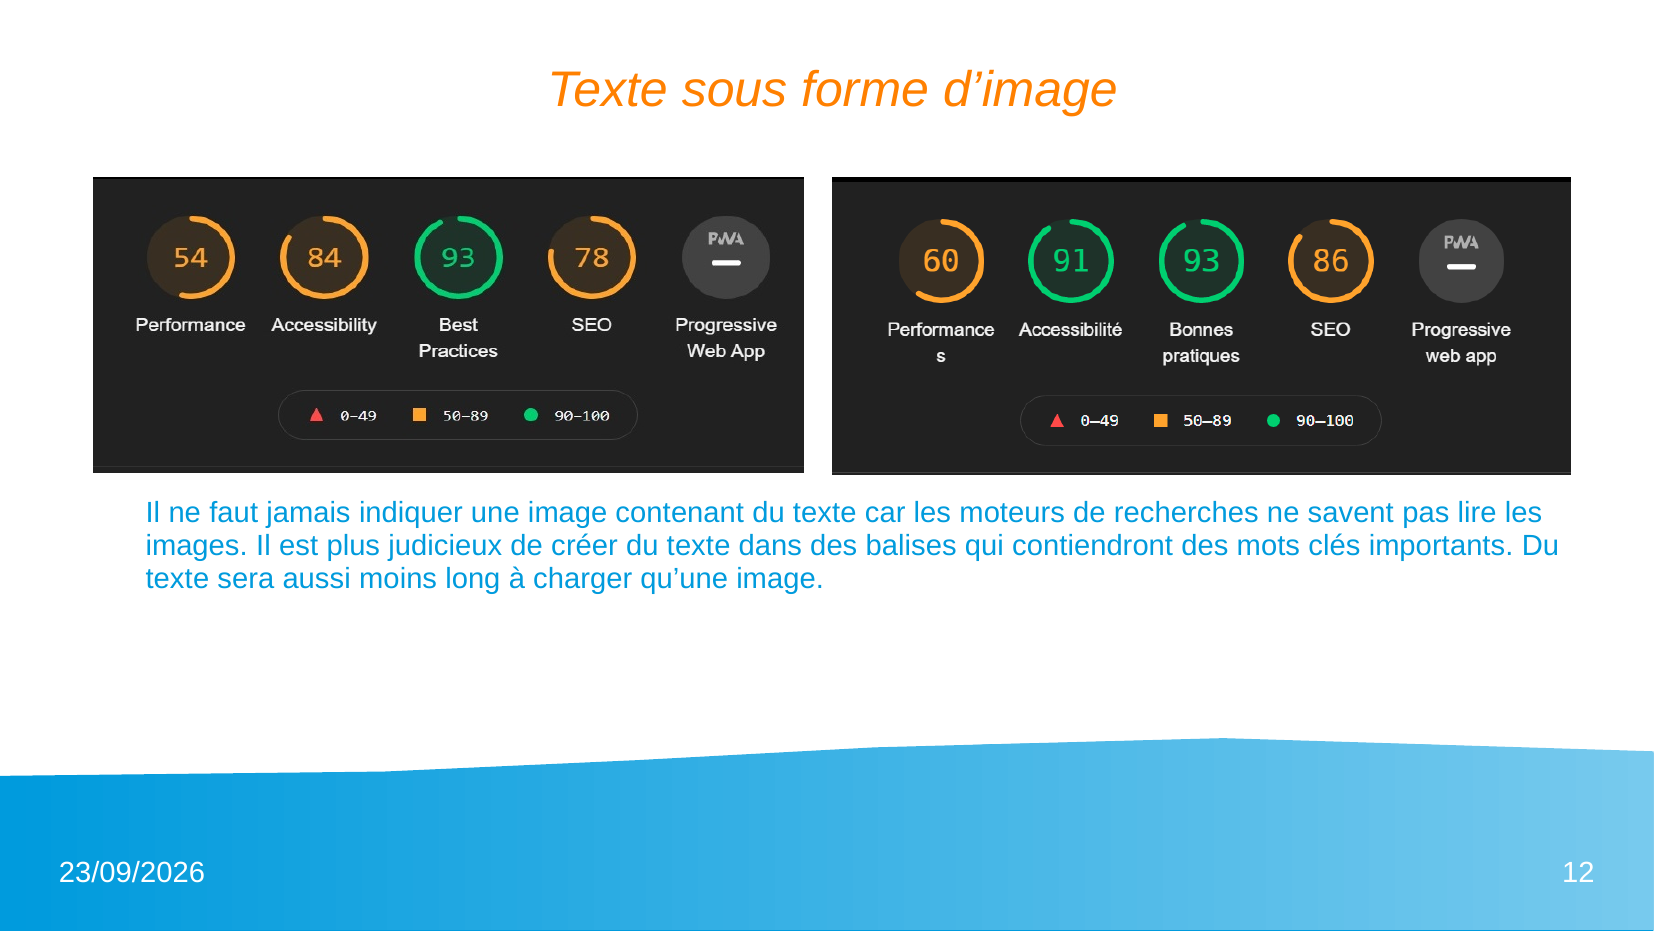

# Texte sous forme d’image
Il ne faut jamais indiquer une image contenant du texte car les moteurs de recherches ne savent pas lire les images. Il est plus judicieux de créer du texte dans des balises qui contiendront des mots clés importants. Du texte sera aussi moins long à charger qu’une image.